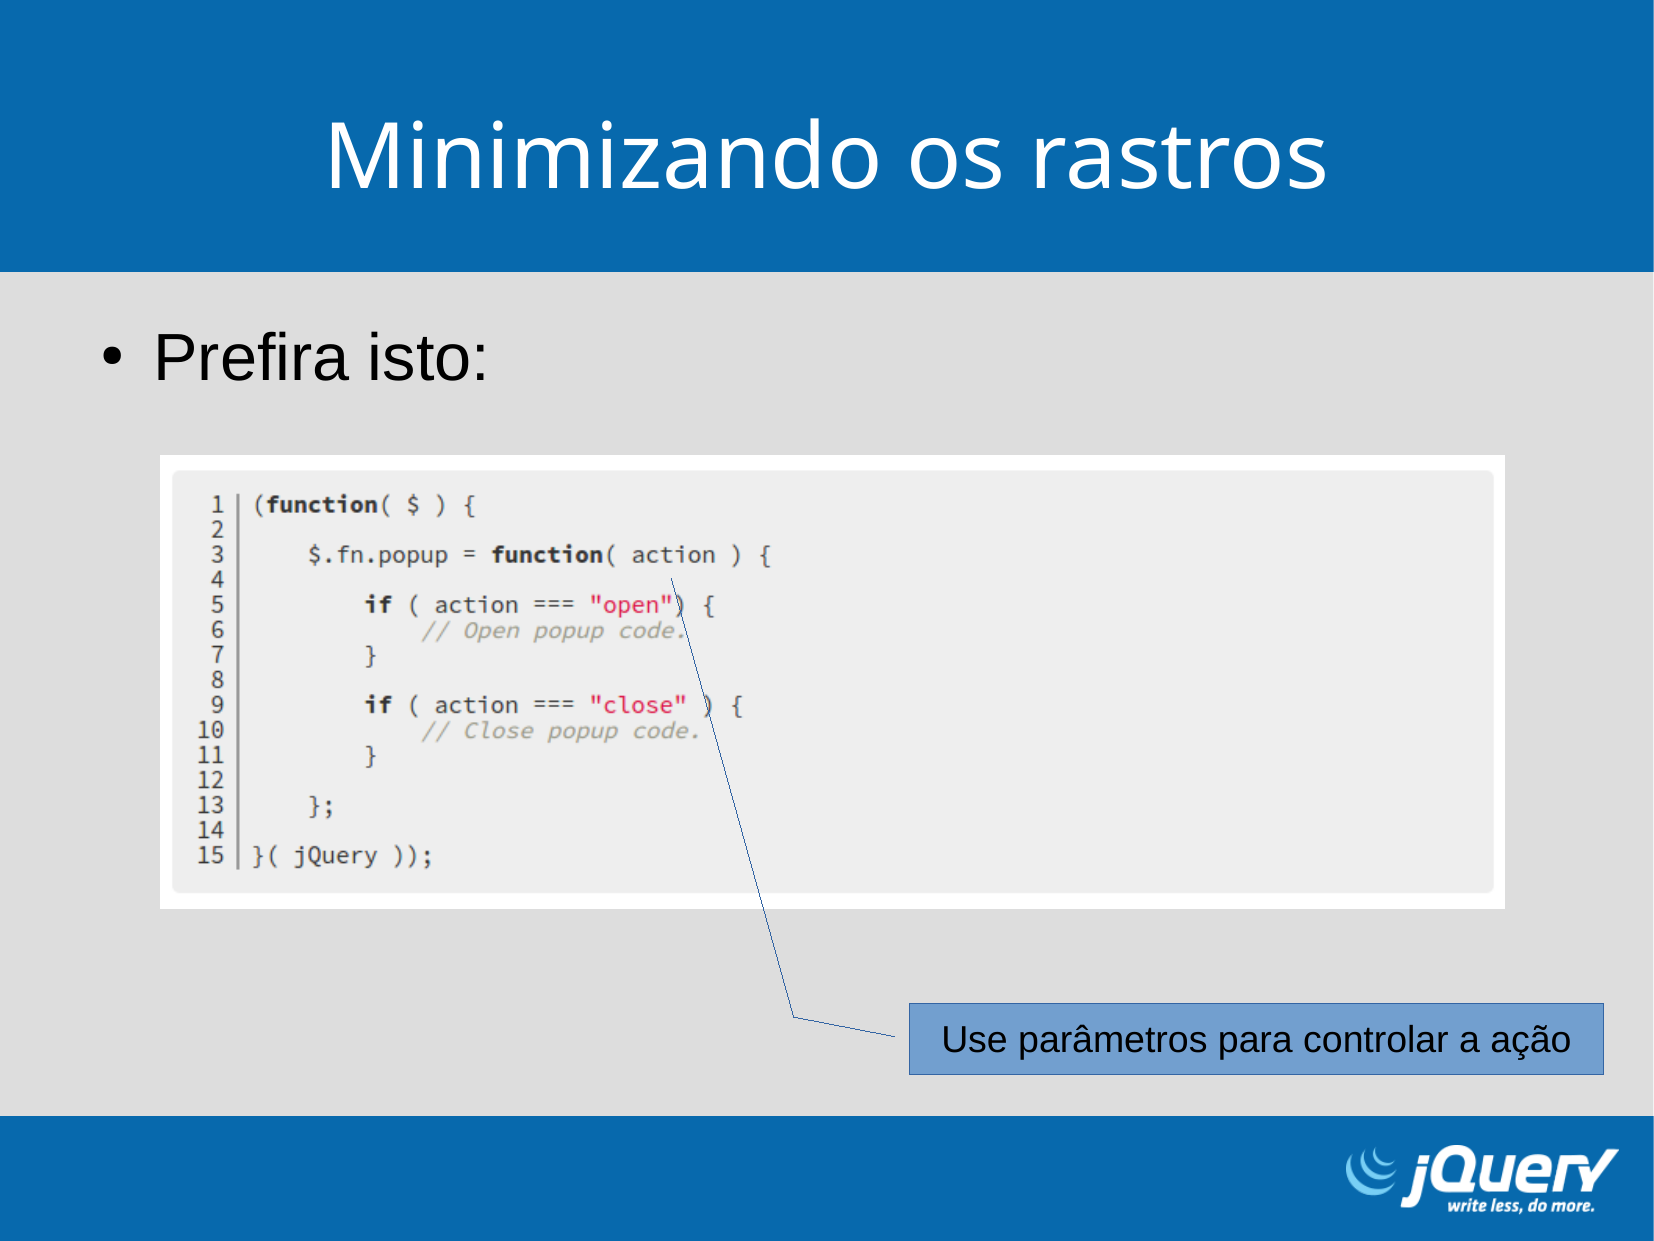

# Minimizando os rastros
Prefira isto:
Use parâmetros para controlar a ação